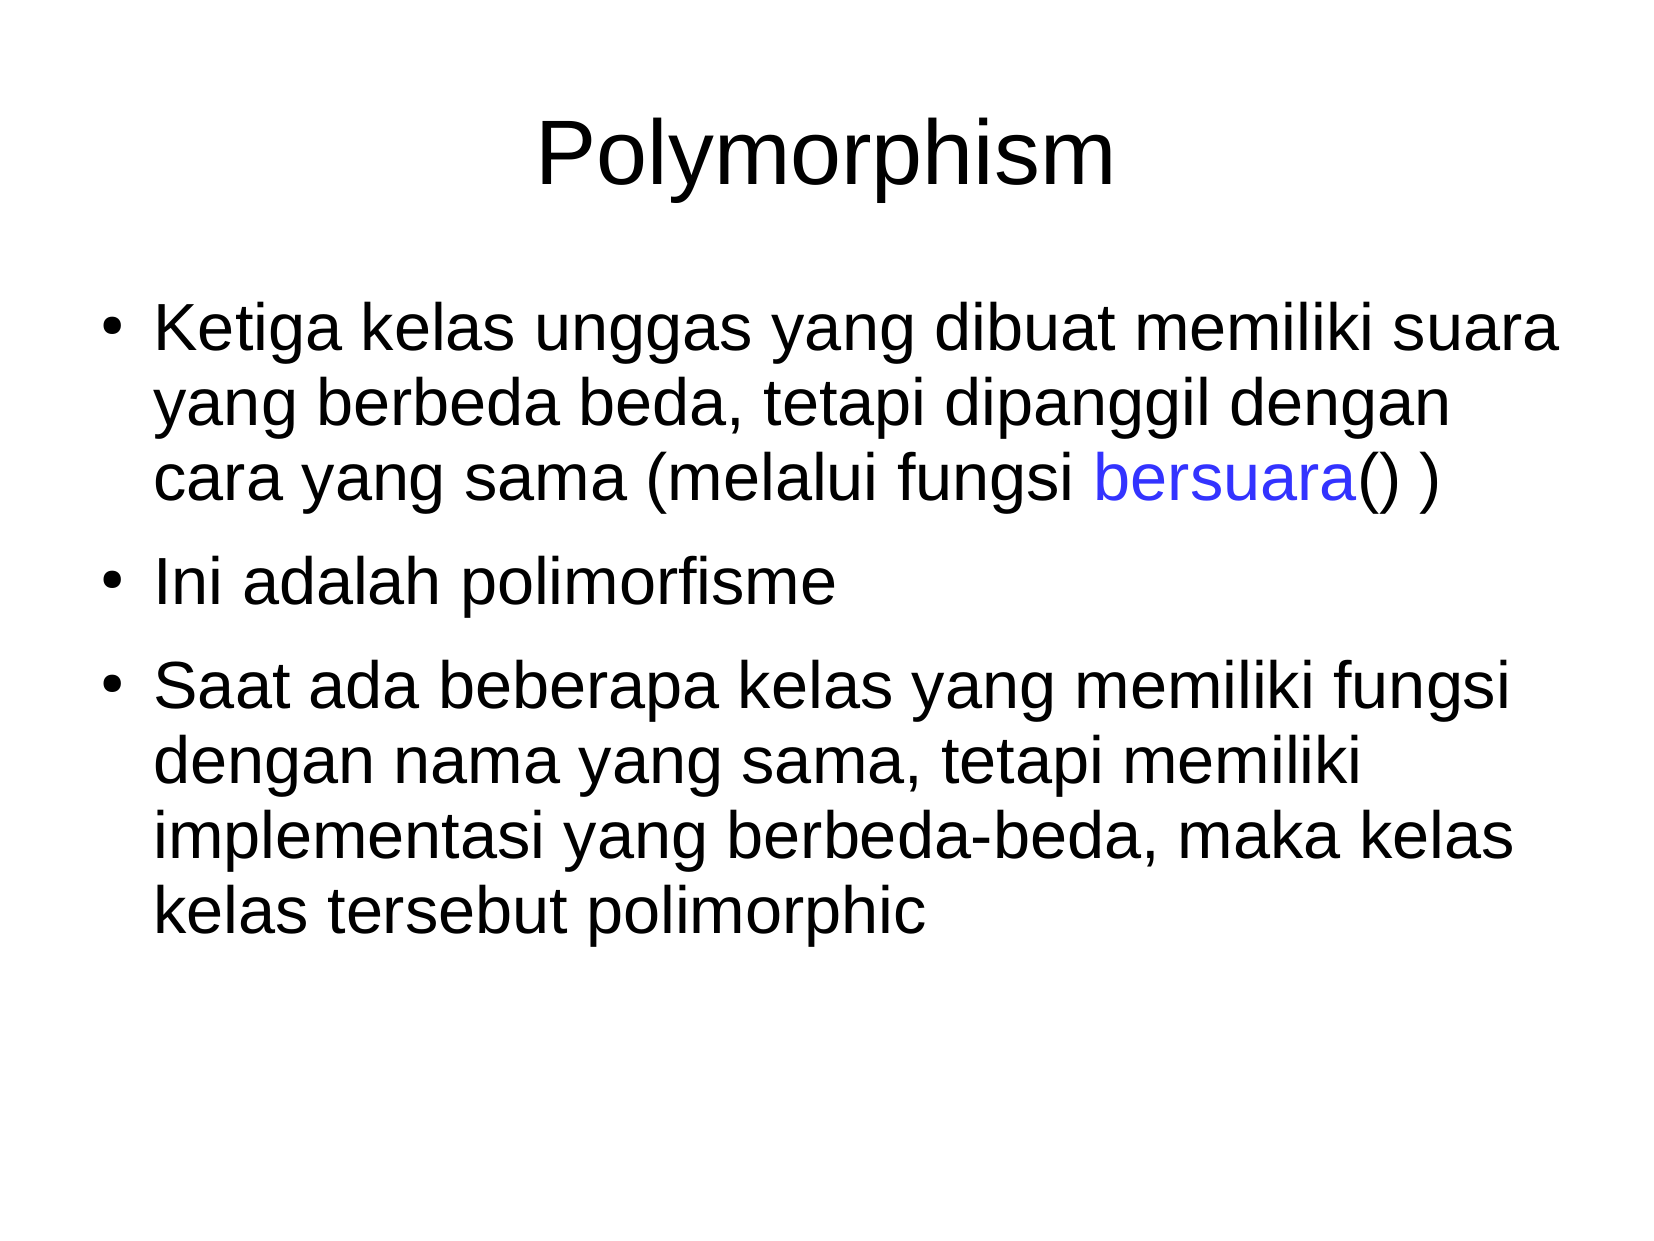

# Polymorphism
Ketiga kelas unggas yang dibuat memiliki suara yang berbeda beda, tetapi dipanggil dengan cara yang sama (melalui fungsi bersuara() )
Ini adalah polimorfisme
Saat ada beberapa kelas yang memiliki fungsi dengan nama yang sama, tetapi memiliki implementasi yang berbeda-beda, maka kelas kelas tersebut polimorphic